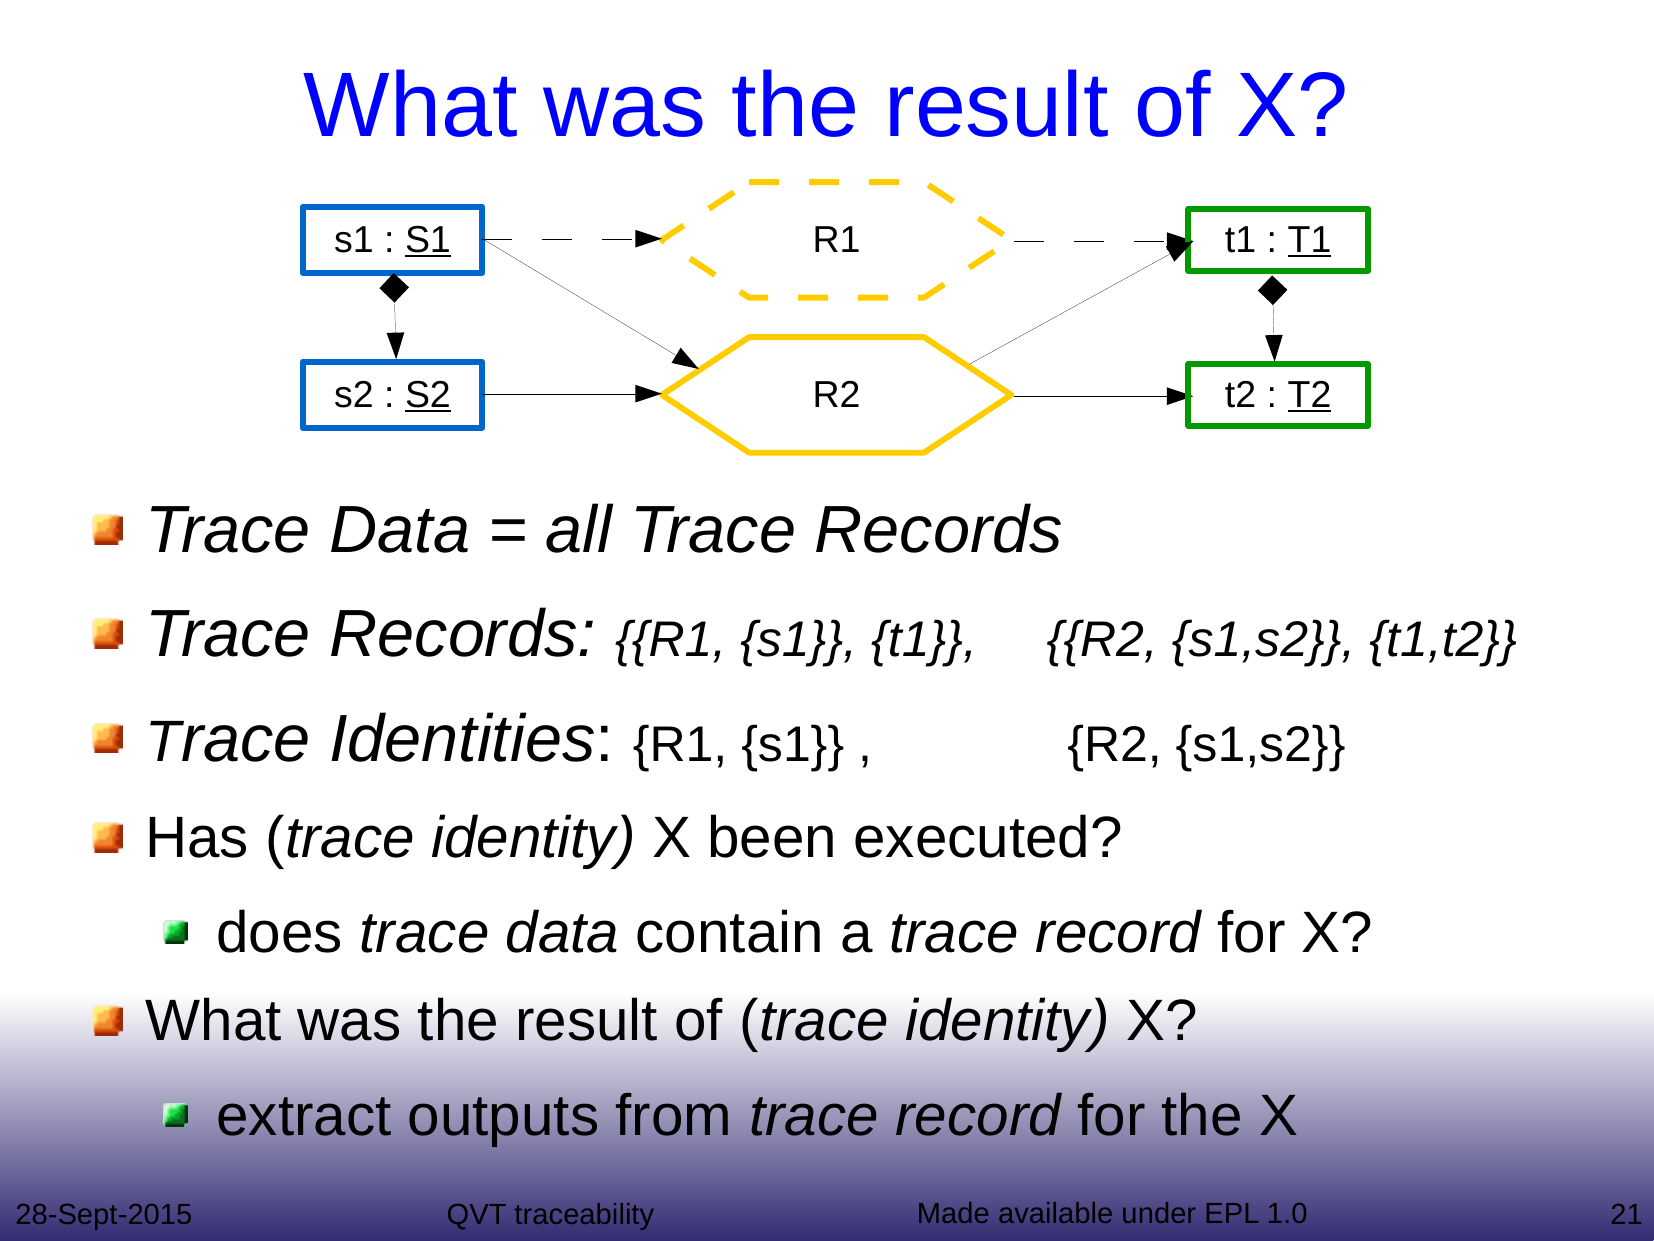

# What was the result of X?
R1
s1 : S1
t1 : T1
R2
s2 : S2
t2 : T2
Trace Data = all Trace Records
Trace Records: {{R1, {s1}}, {t1}}, {{R2, {s1,s2}}, {t1,t2}}
Trace Identities: {R1, {s1}} , {R2, {s1,s2}}
Has (trace identity) X been executed?
does trace data contain a trace record for X?
What was the result of (trace identity) X?
extract outputs from trace record for the X
28-Sept-2015
QVT traceability
21